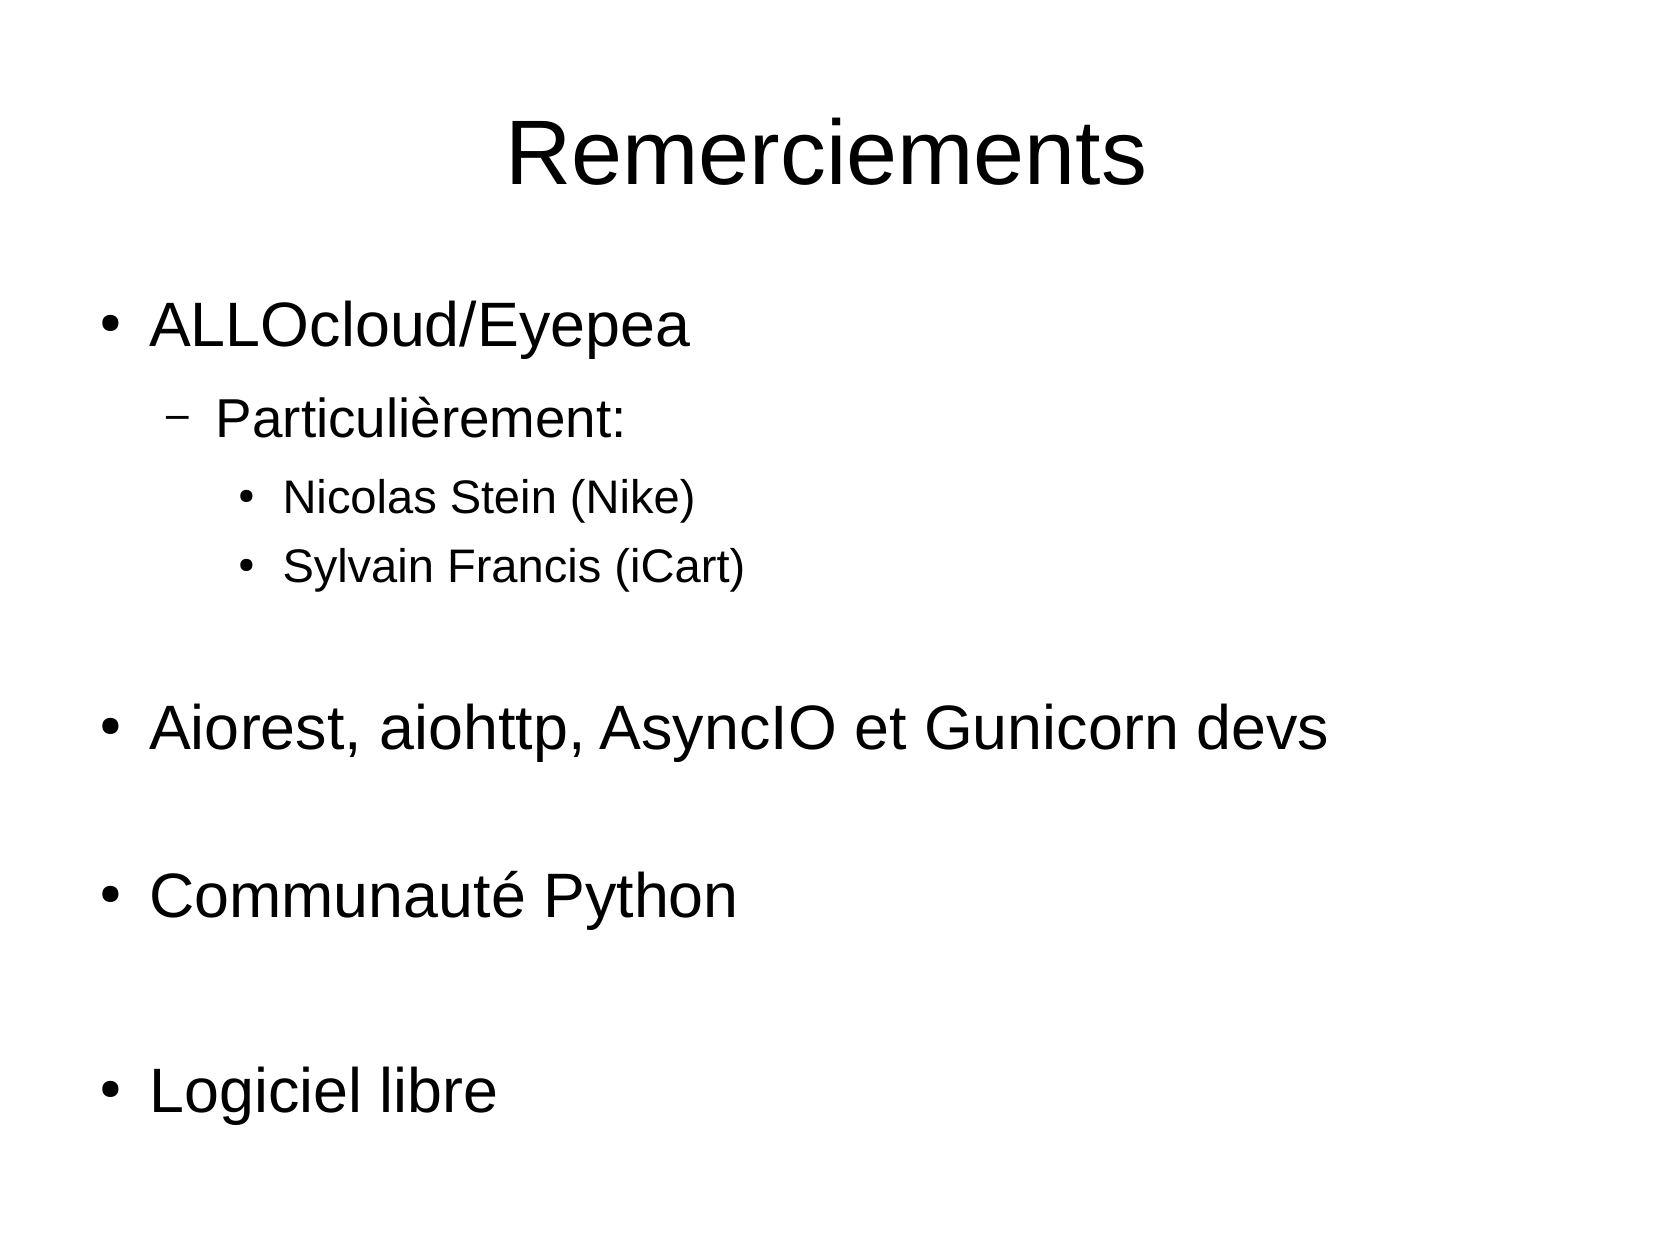

# Remerciements
ALLOcloud/Eyepea
Particulièrement:
Nicolas Stein (Nike)
Sylvain Francis (iCart)
Aiorest, aiohttp, AsyncIO et Gunicorn devs
Communauté Python
Logiciel libre